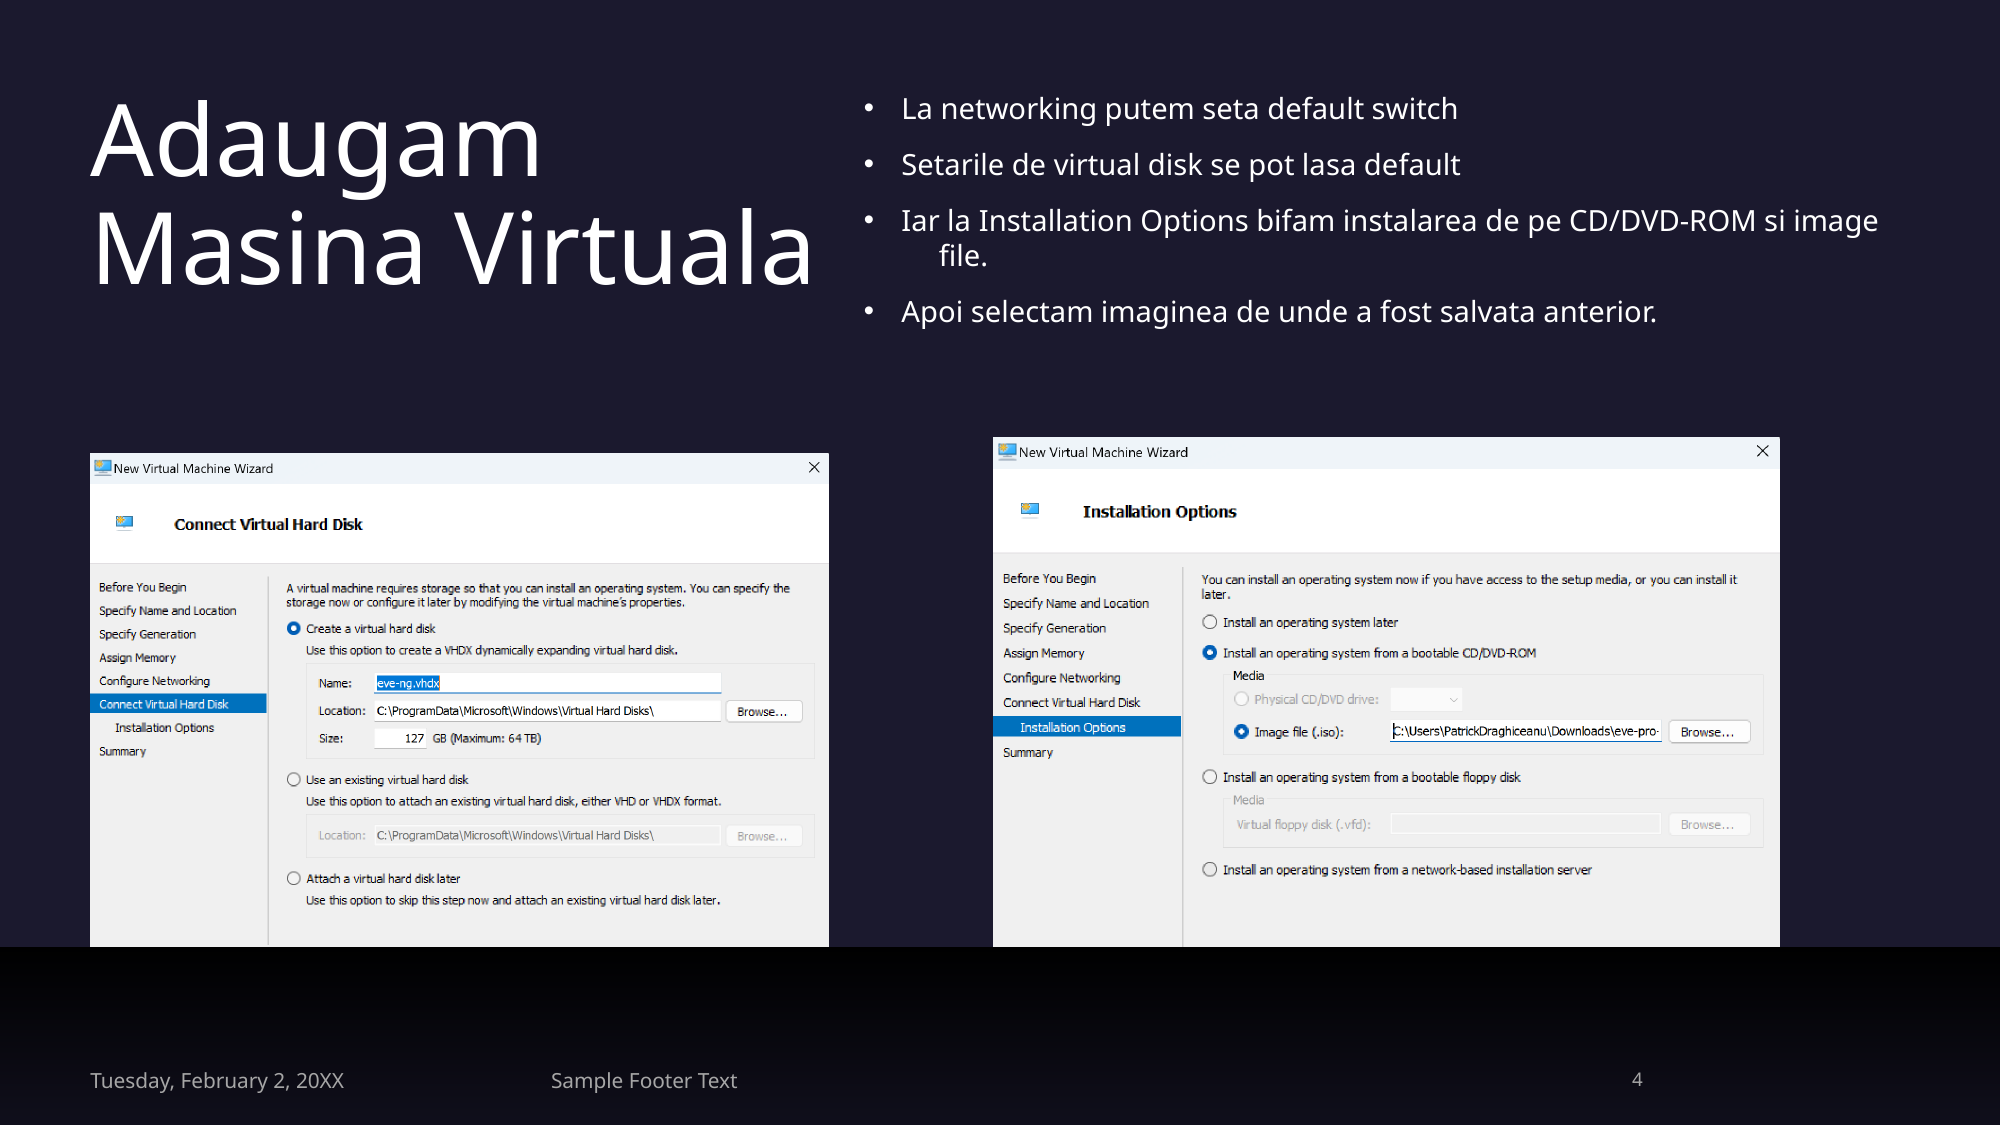

# Adaugam Masina Virtuala
La networking putem seta default switch
Setarile de virtual disk se pot lasa default
Iar la Installation Options bifam instalarea de pe CD/DVD-ROM si image file.
Apoi selectam imaginea de unde a fost salvata anterior.
Tuesday, February 2, 20XX
Sample Footer Text